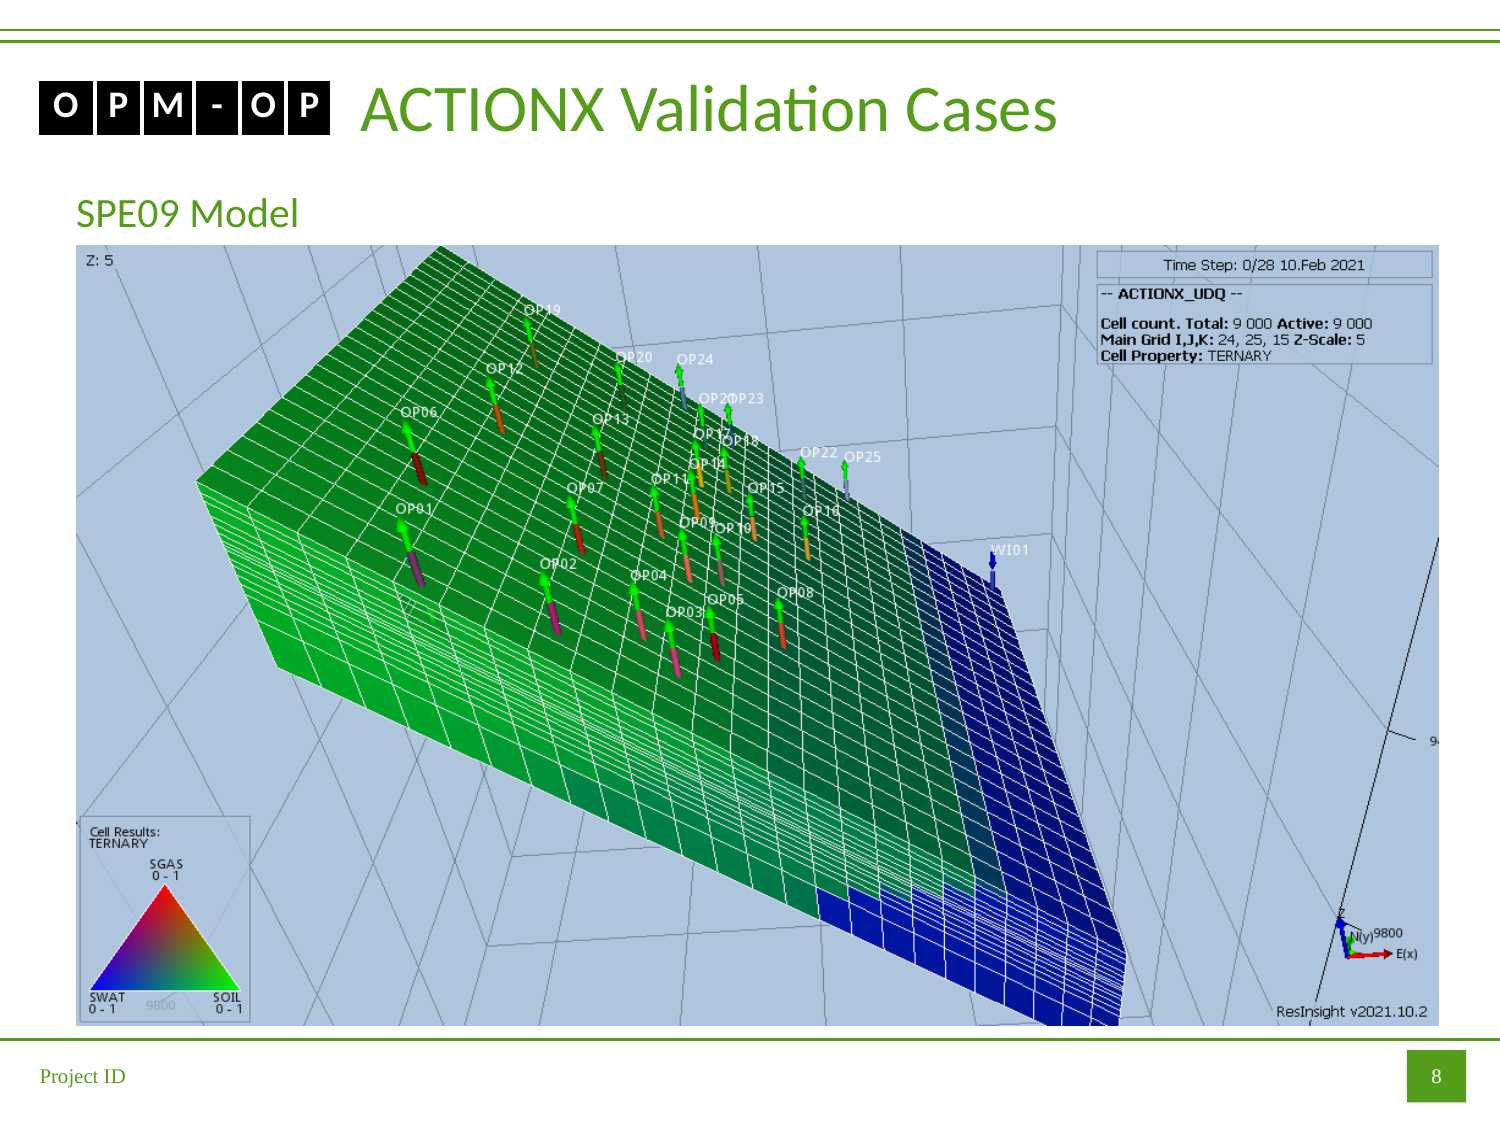

# ACTIONX Validation Cases
SPE09 Model
Project ID
8